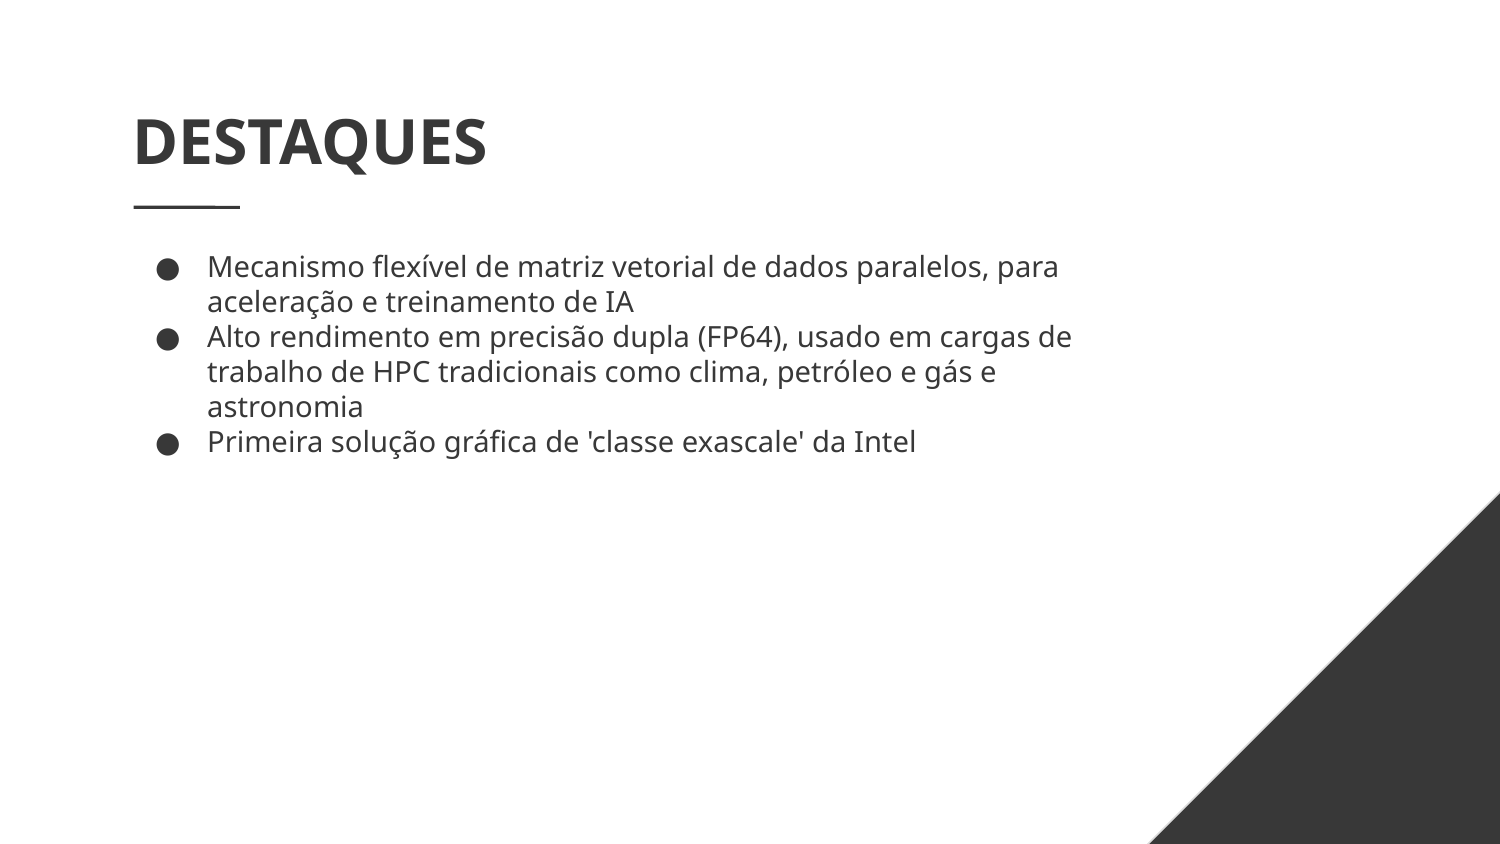

DESTAQUES
# Mecanismo flexível de matriz vetorial de dados paralelos, para aceleração e treinamento de IA
Alto rendimento em precisão dupla (FP64), usado em cargas de trabalho de HPC tradicionais como clima, petróleo e gás e astronomia
Primeira solução gráfica de 'classe exascale' da Intel